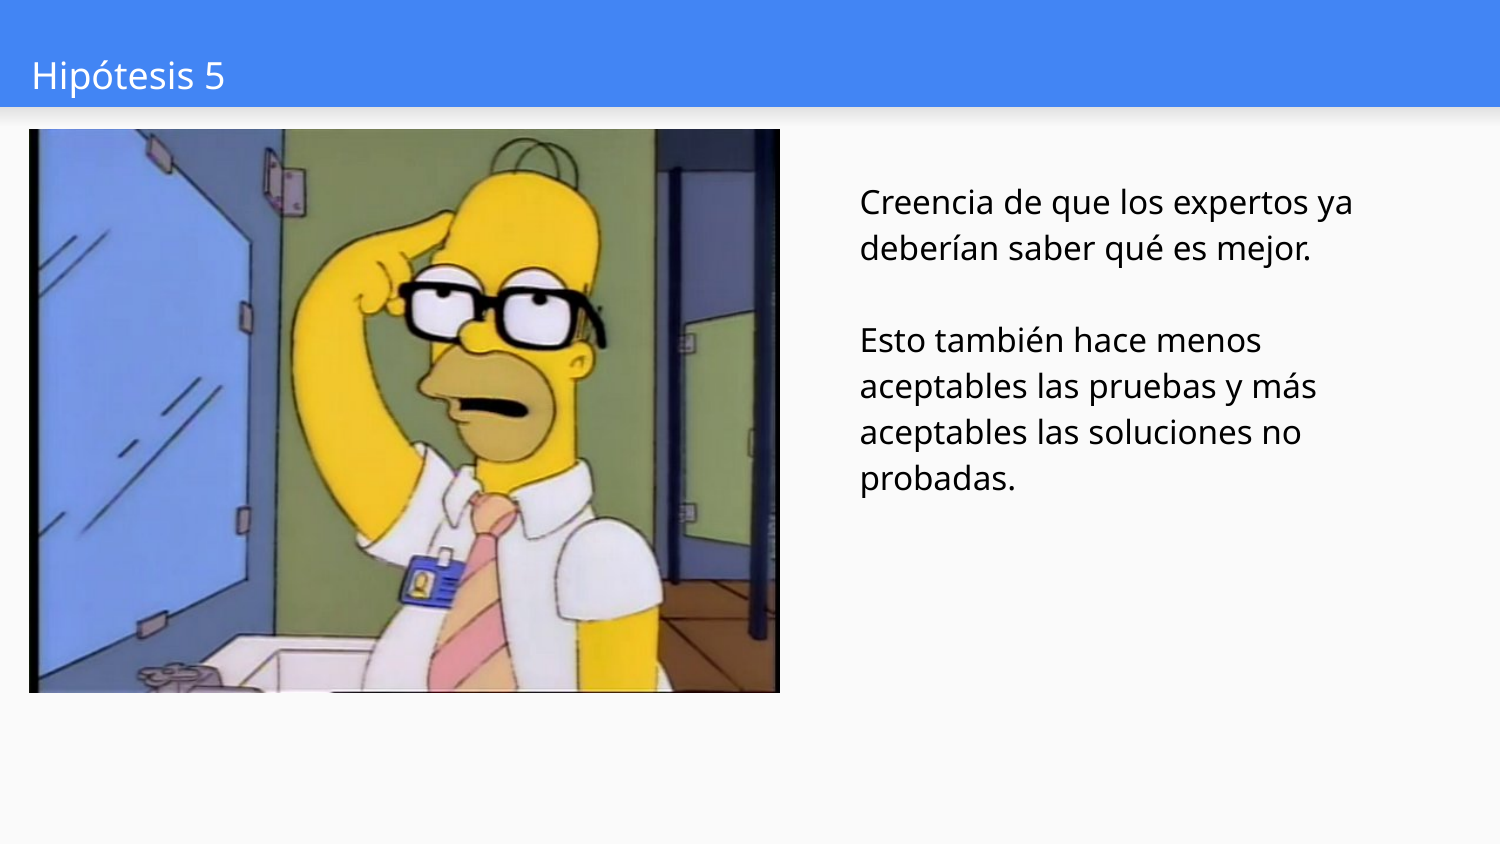

# Hipótesis 5
Creencia de que los expertos ya deberían saber qué es mejor.
Esto también hace menos aceptables las pruebas y más aceptables las soluciones no probadas.